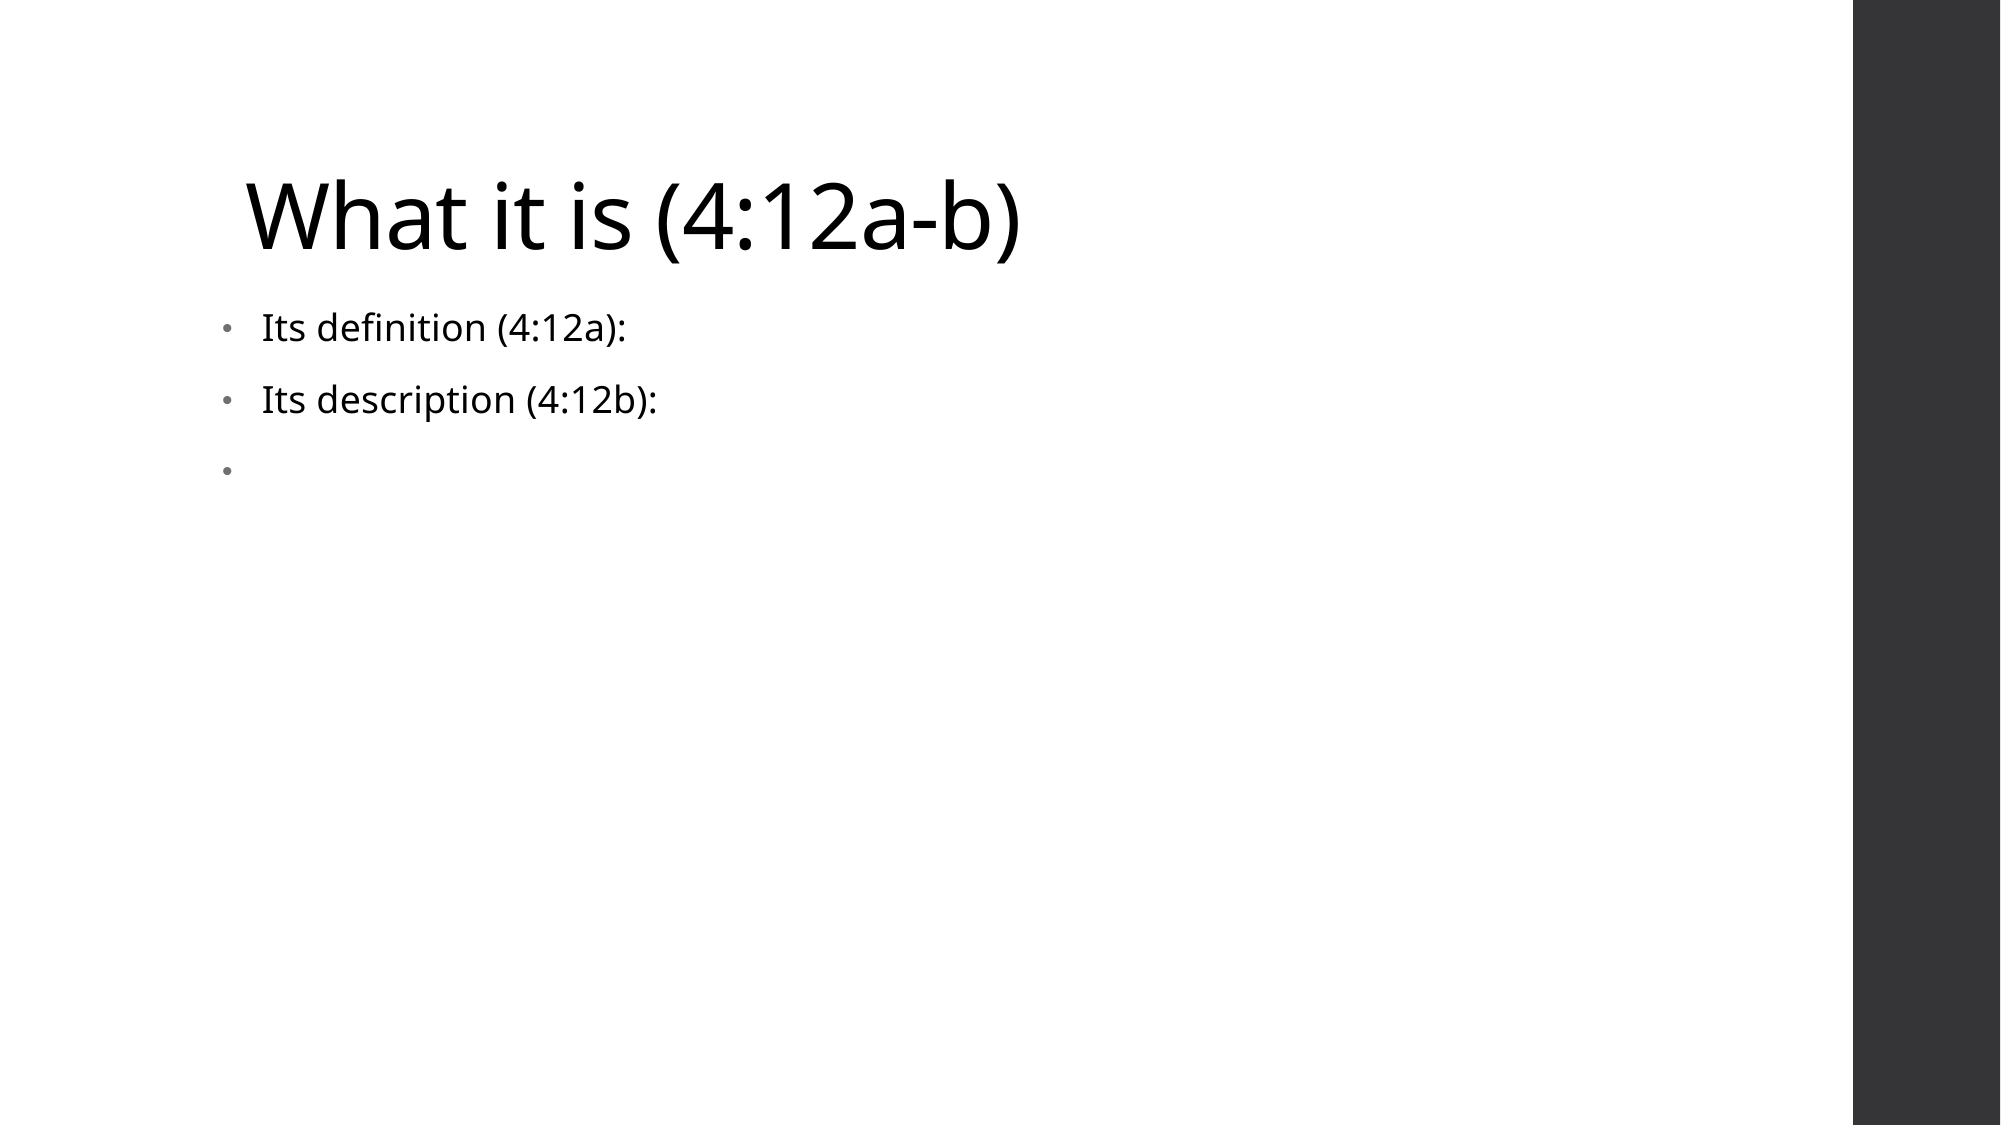

# What it is (4:12a-b)
 Its definition (4:12a):
 Its description (4:12b):